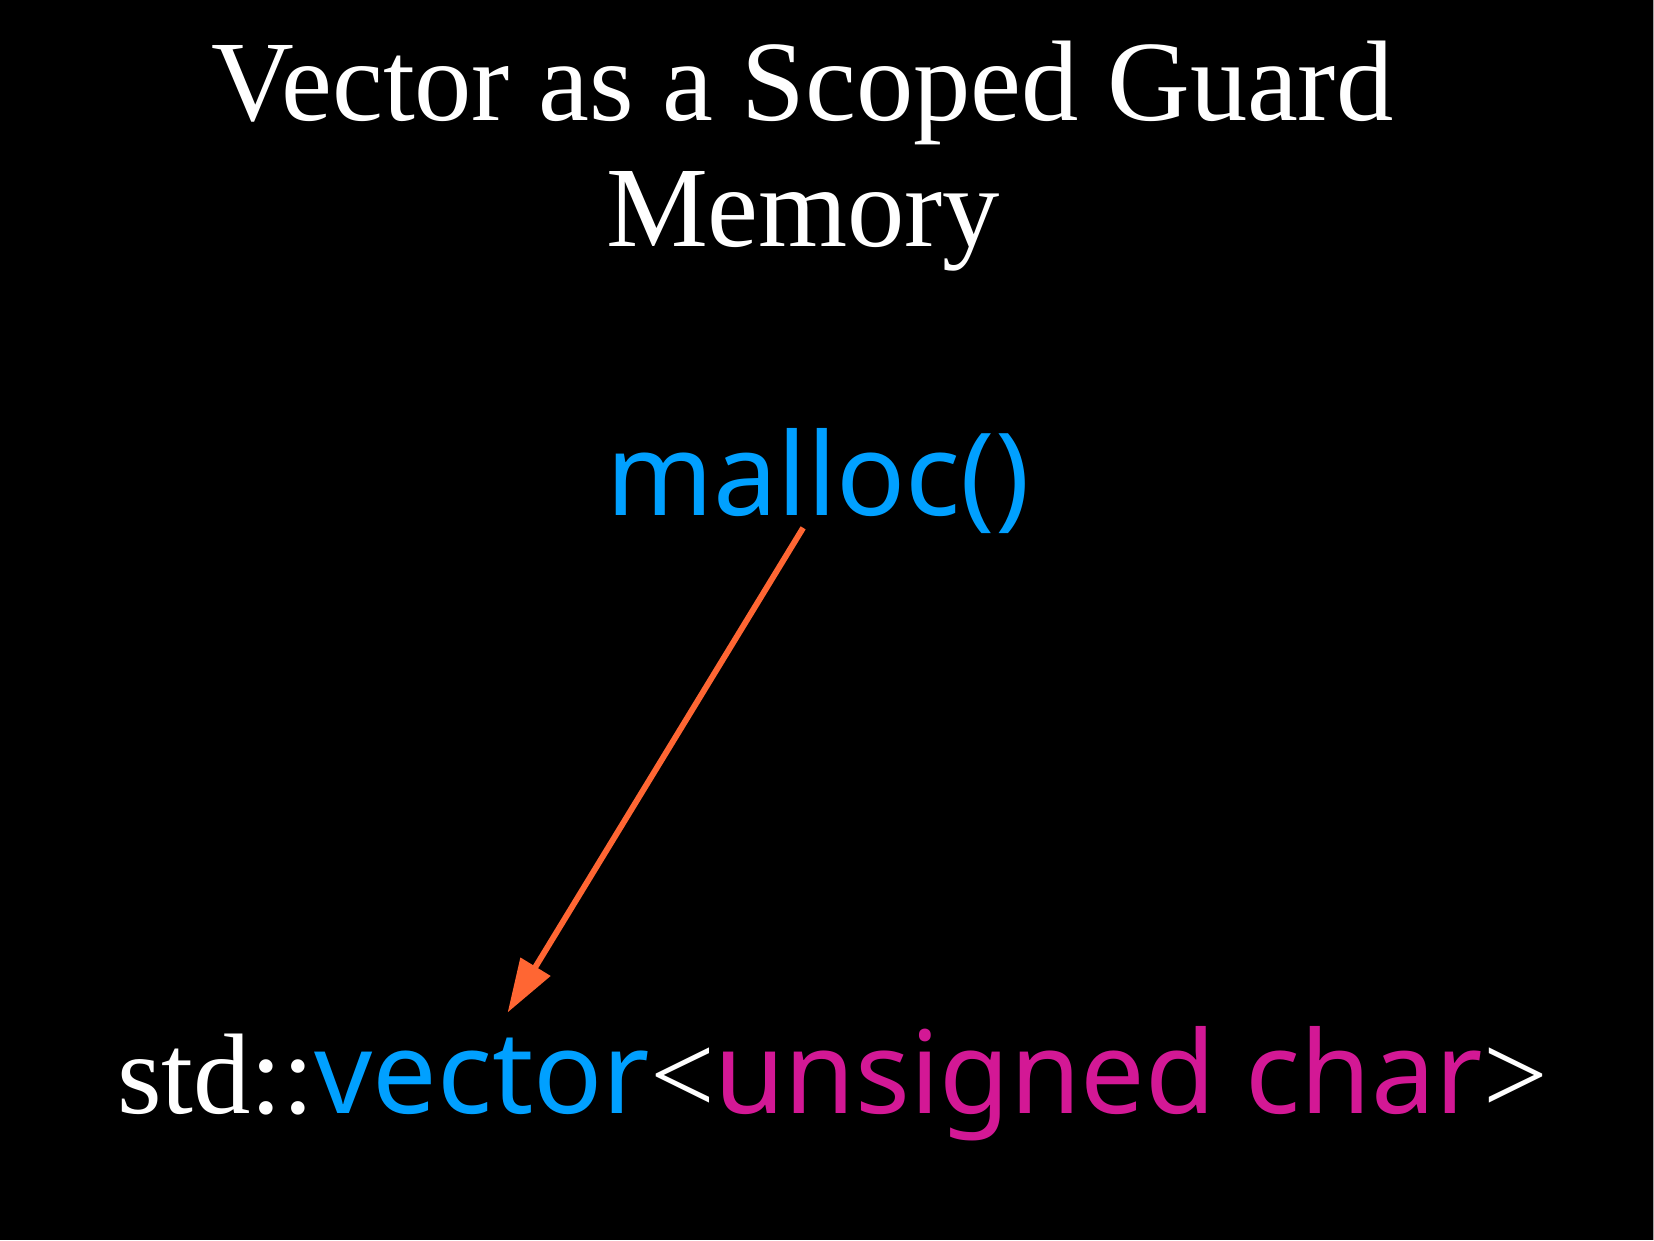

# Vector as a Scoped Guard Memory
malloc()
std::vector<unsigned char>